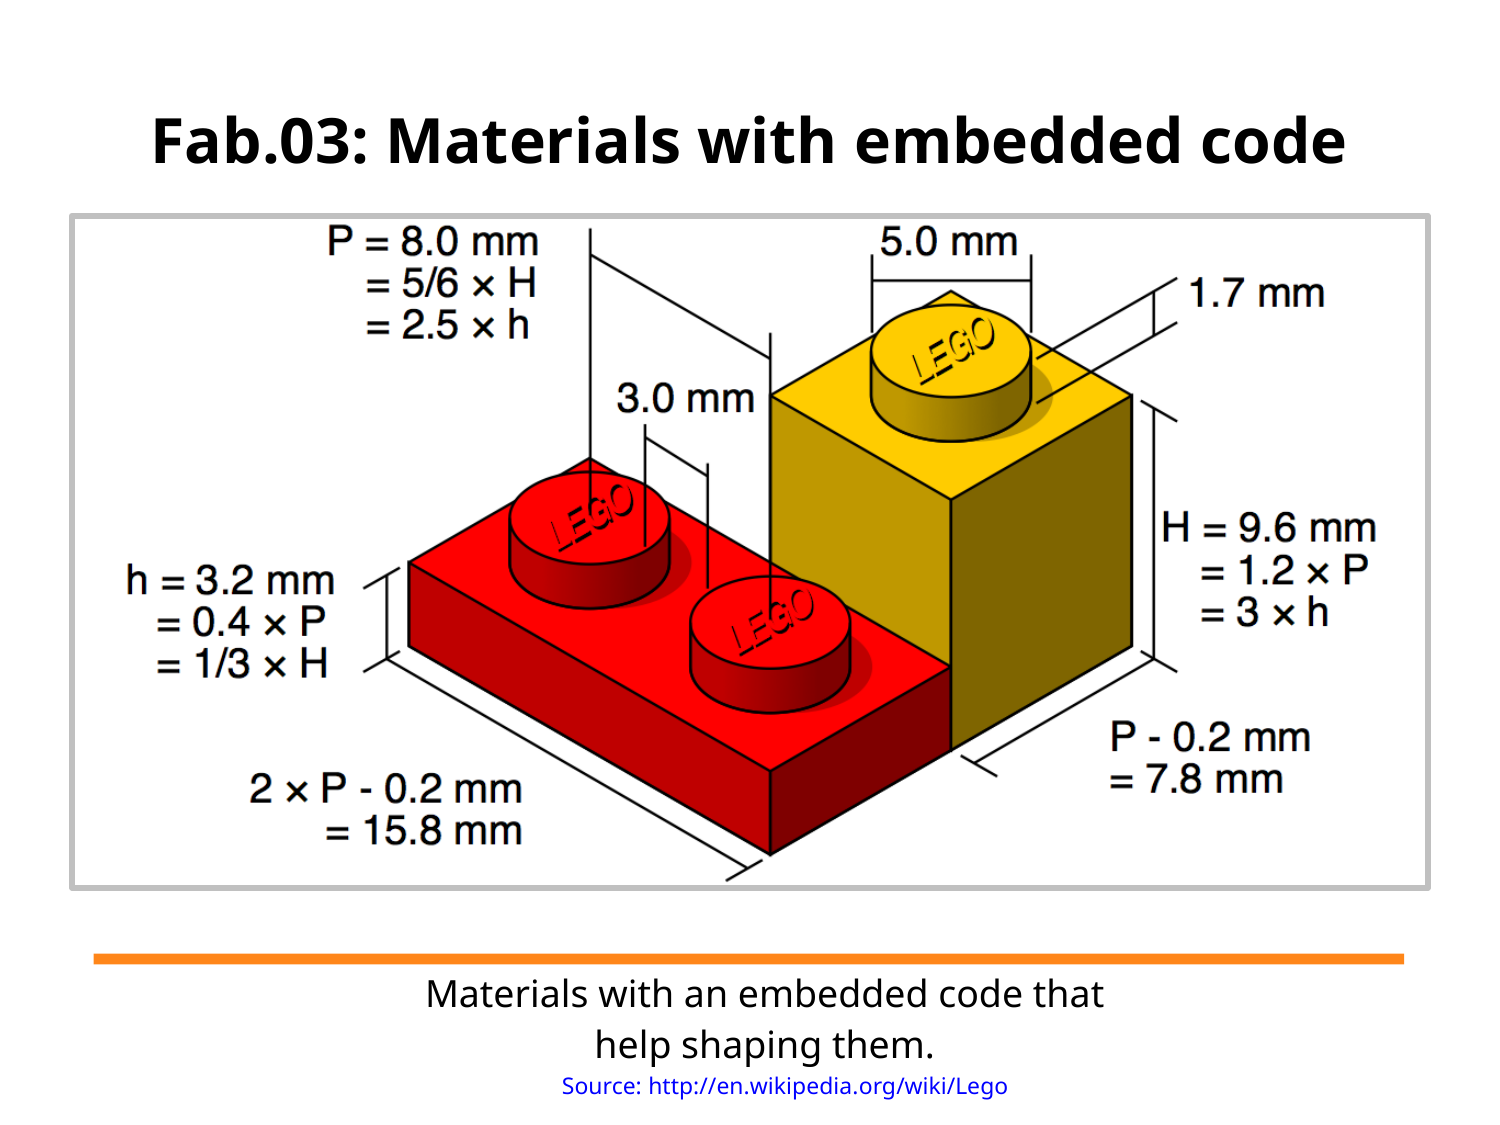

# Fab.03: Materials with embedded code
Materials with an embedded code that help shaping them.
Source: http://en.wikipedia.org/wiki/Lego